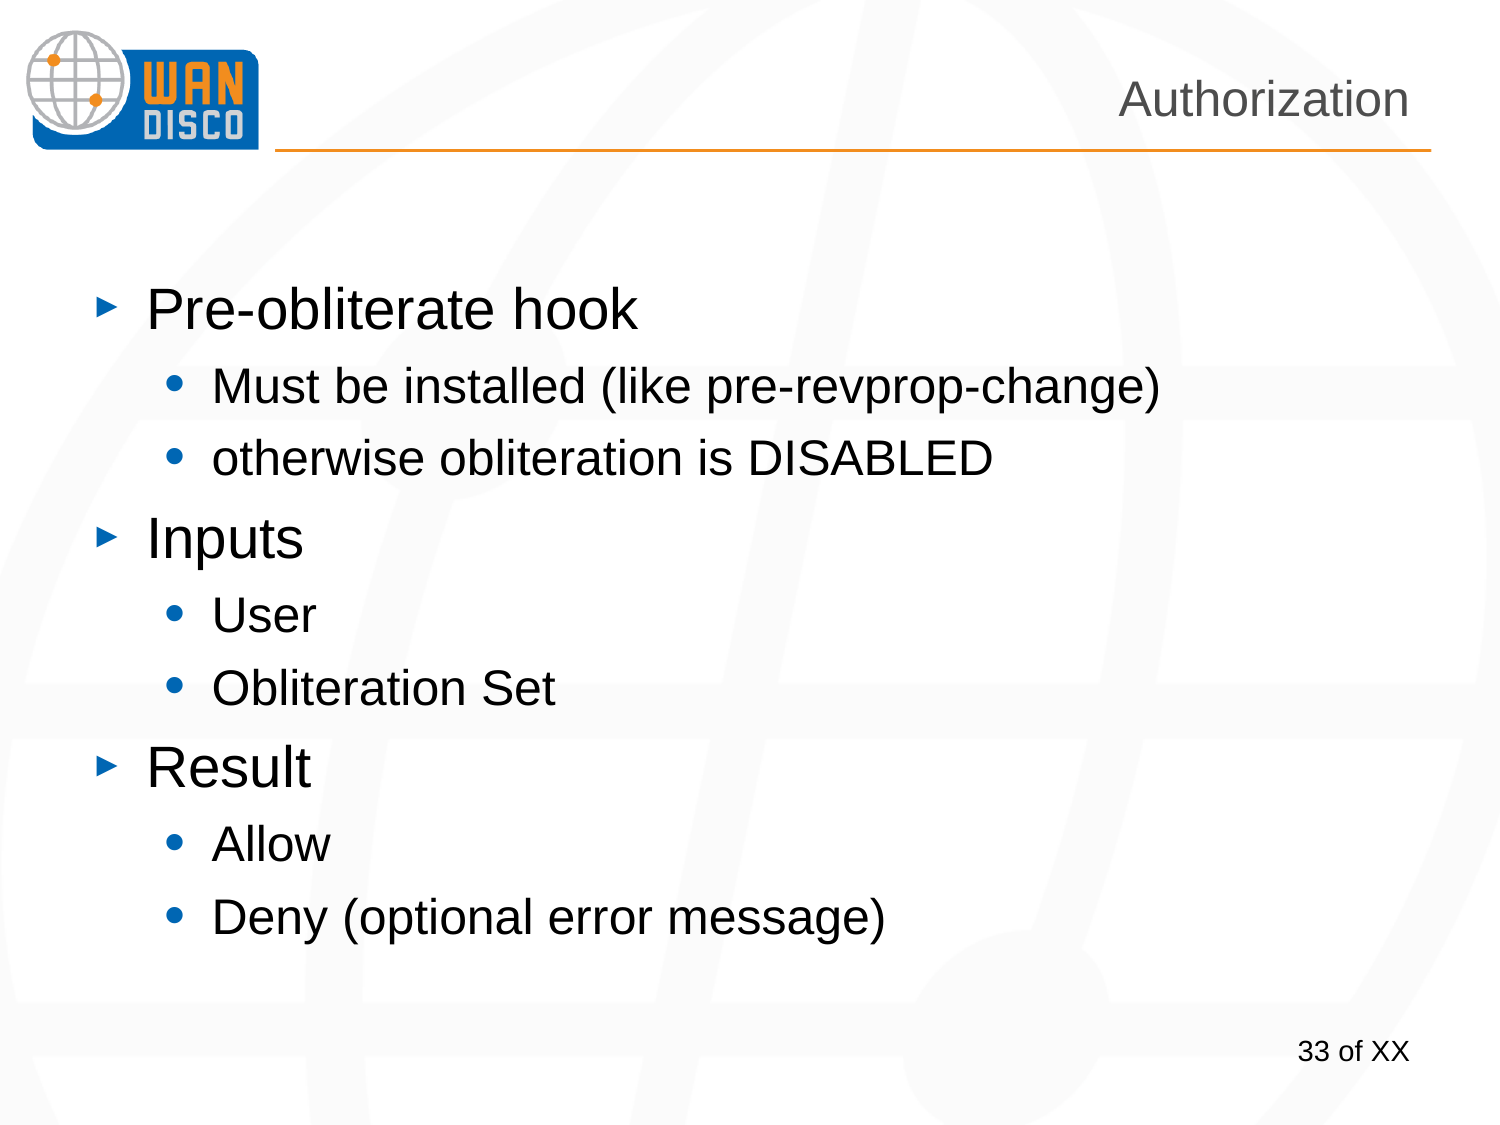

# Authorization
Pre-obliterate hook
Must be installed (like pre-revprop-change)
otherwise obliteration is DISABLED
Inputs
User
Obliteration Set
Result
Allow
Deny (optional error message)
33